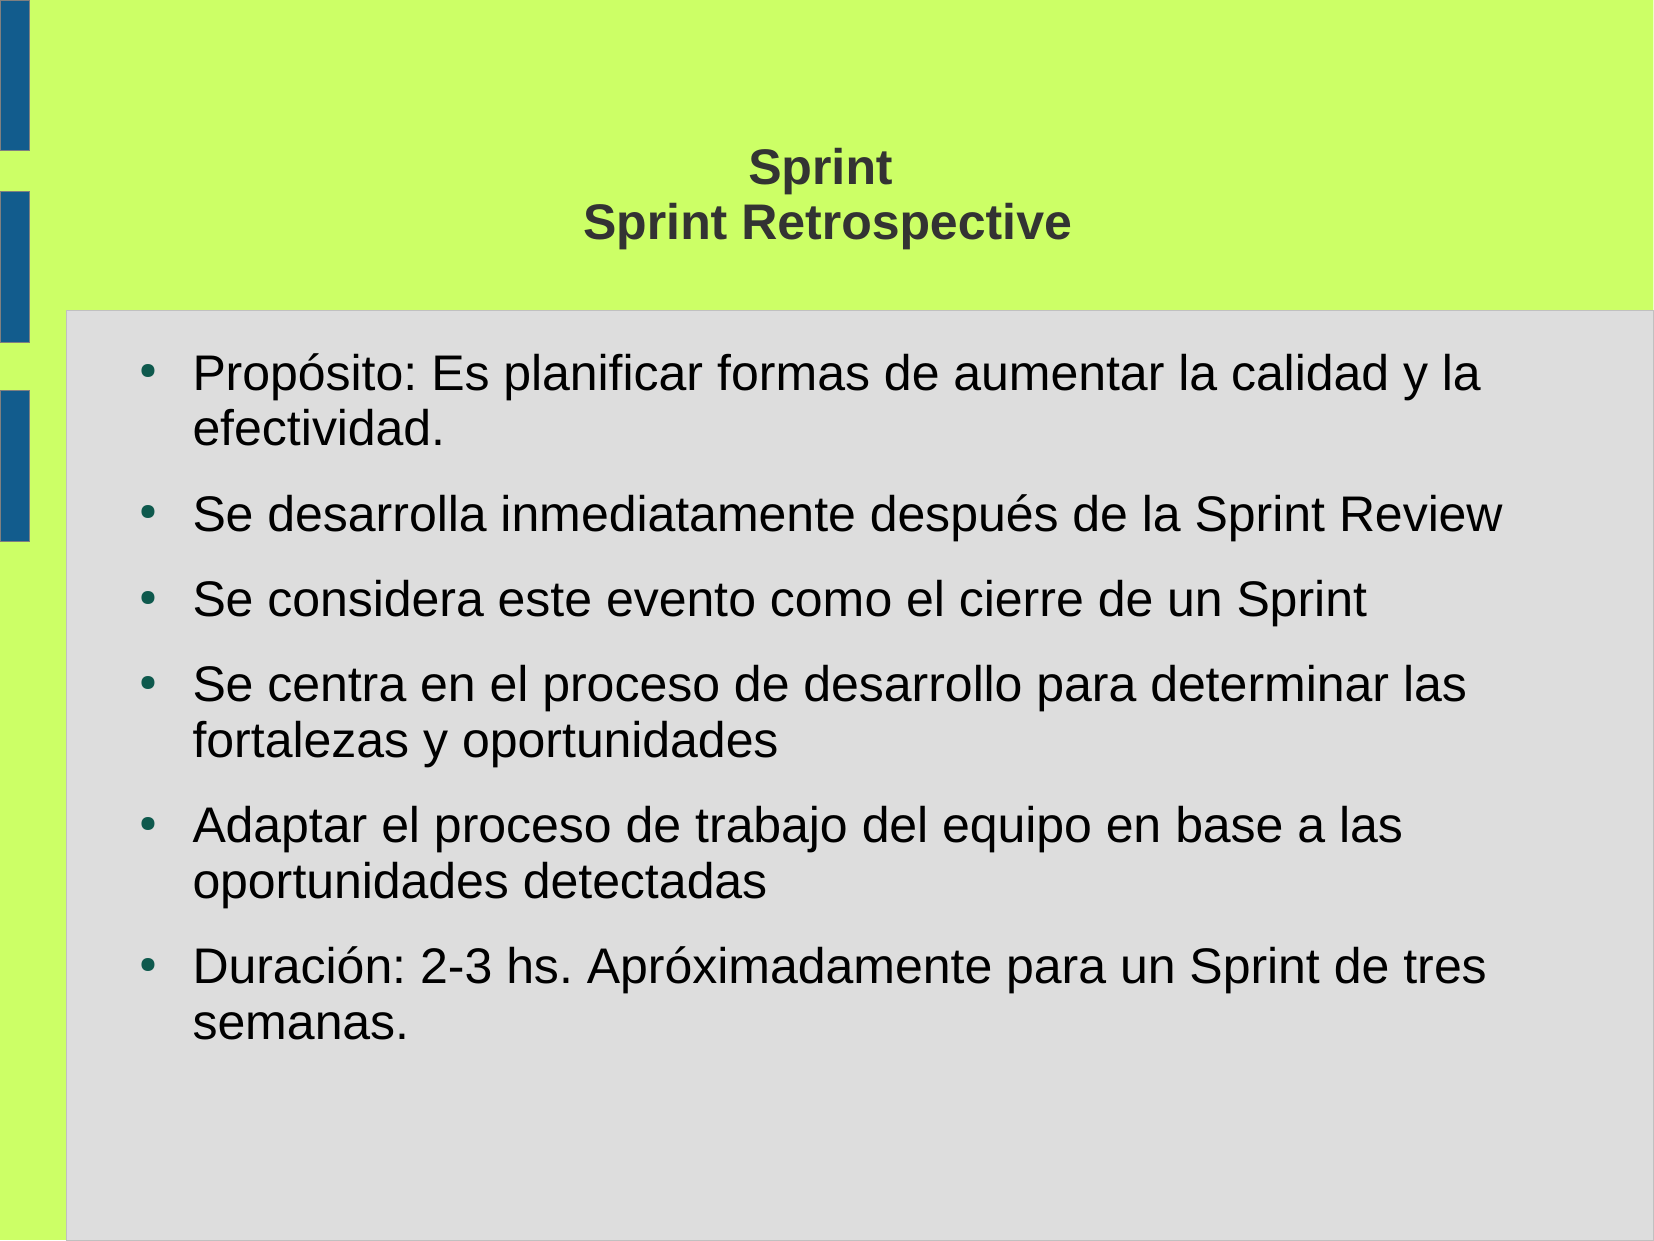

# Sprint Sprint Retrospective
Propósito: Es planificar formas de aumentar la calidad y la efectividad.
Se desarrolla inmediatamente después de la Sprint Review
Se considera este evento como el cierre de un Sprint
Se centra en el proceso de desarrollo para determinar las fortalezas y oportunidades
Adaptar el proceso de trabajo del equipo en base a las oportunidades detectadas
Duración: 2-3 hs. Apróximadamente para un Sprint de tres semanas.